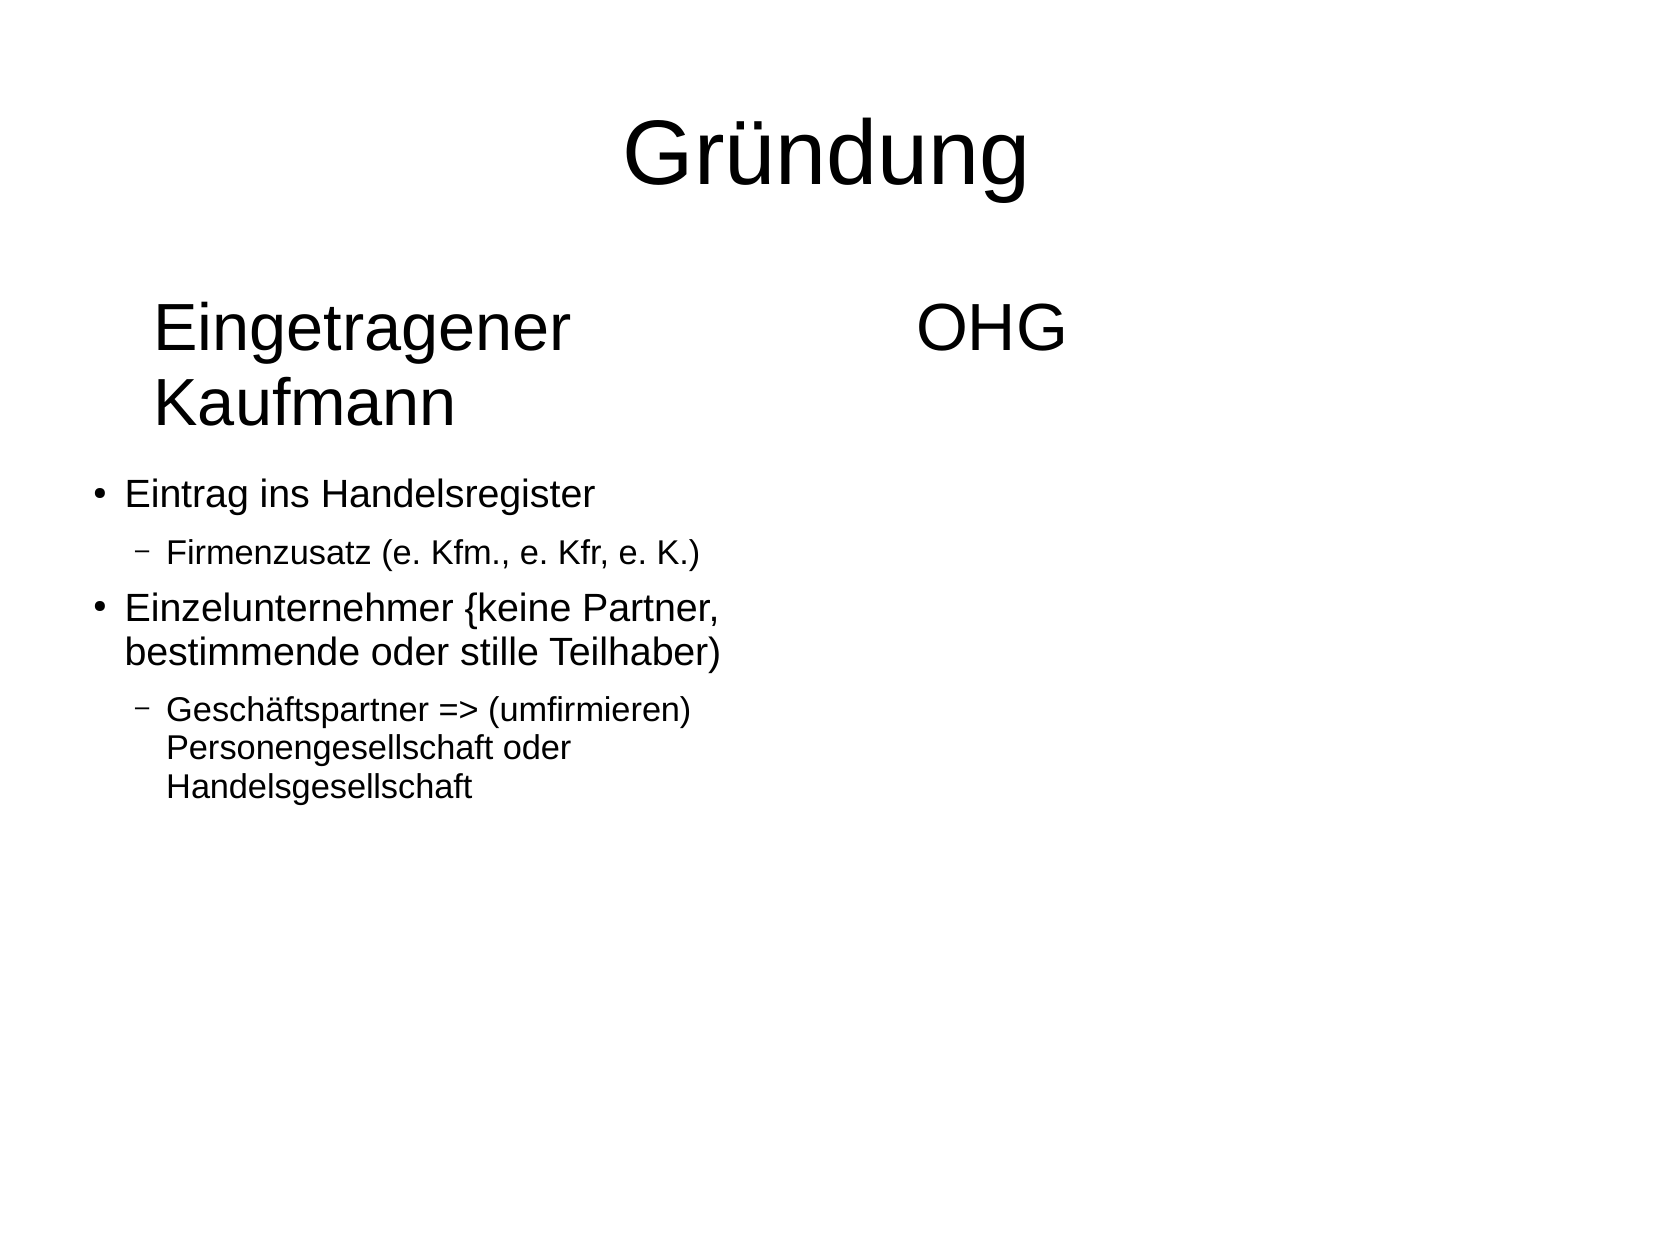

# Gründung
Eingetragener Kaufmann
OHG
Eintrag ins Handelsregister
Firmenzusatz (e. Kfm., e. Kfr, e. K.)
Einzelunternehmer {keine Partner, bestimmende oder stille Teilhaber)
Geschäftspartner => (umfirmieren) Personengesellschaft oder Handelsgesellschaft